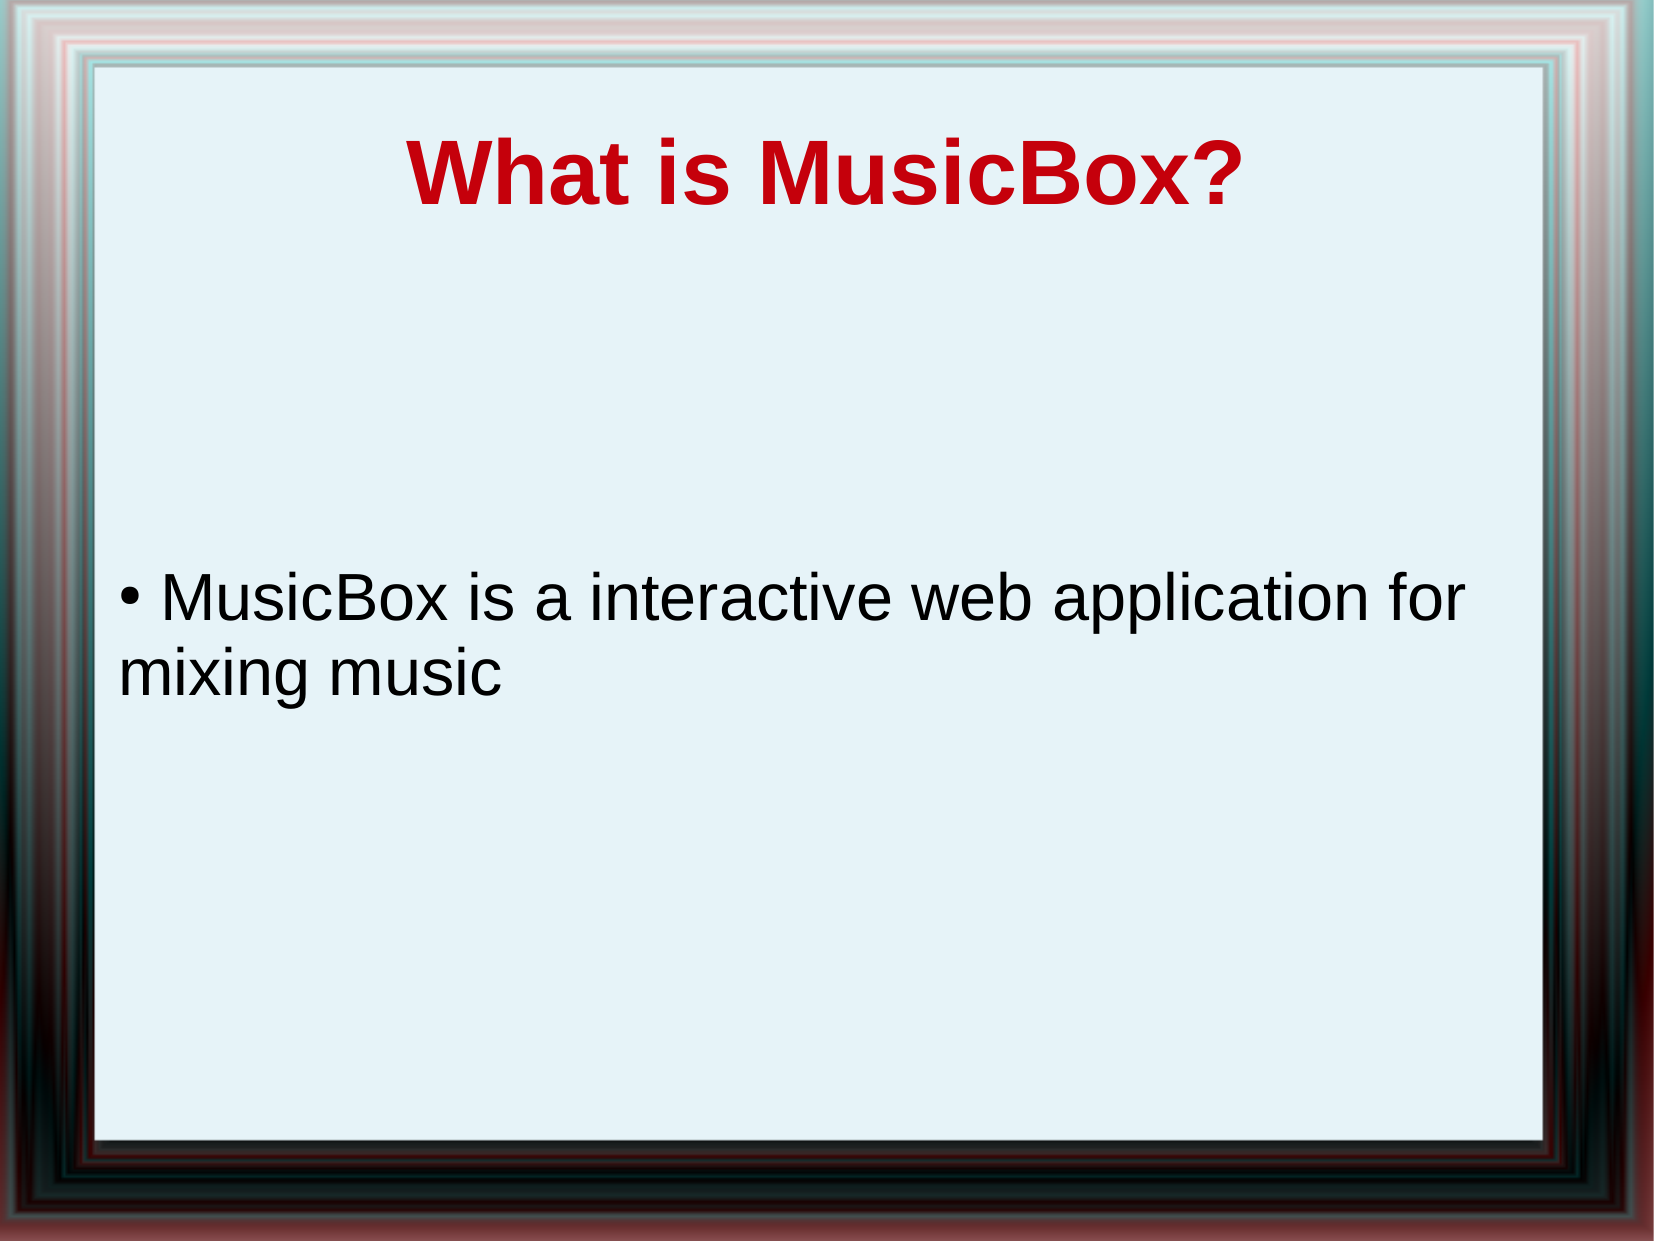

# What is MusicBox?
 MusicBox is a interactive web application for mixing music